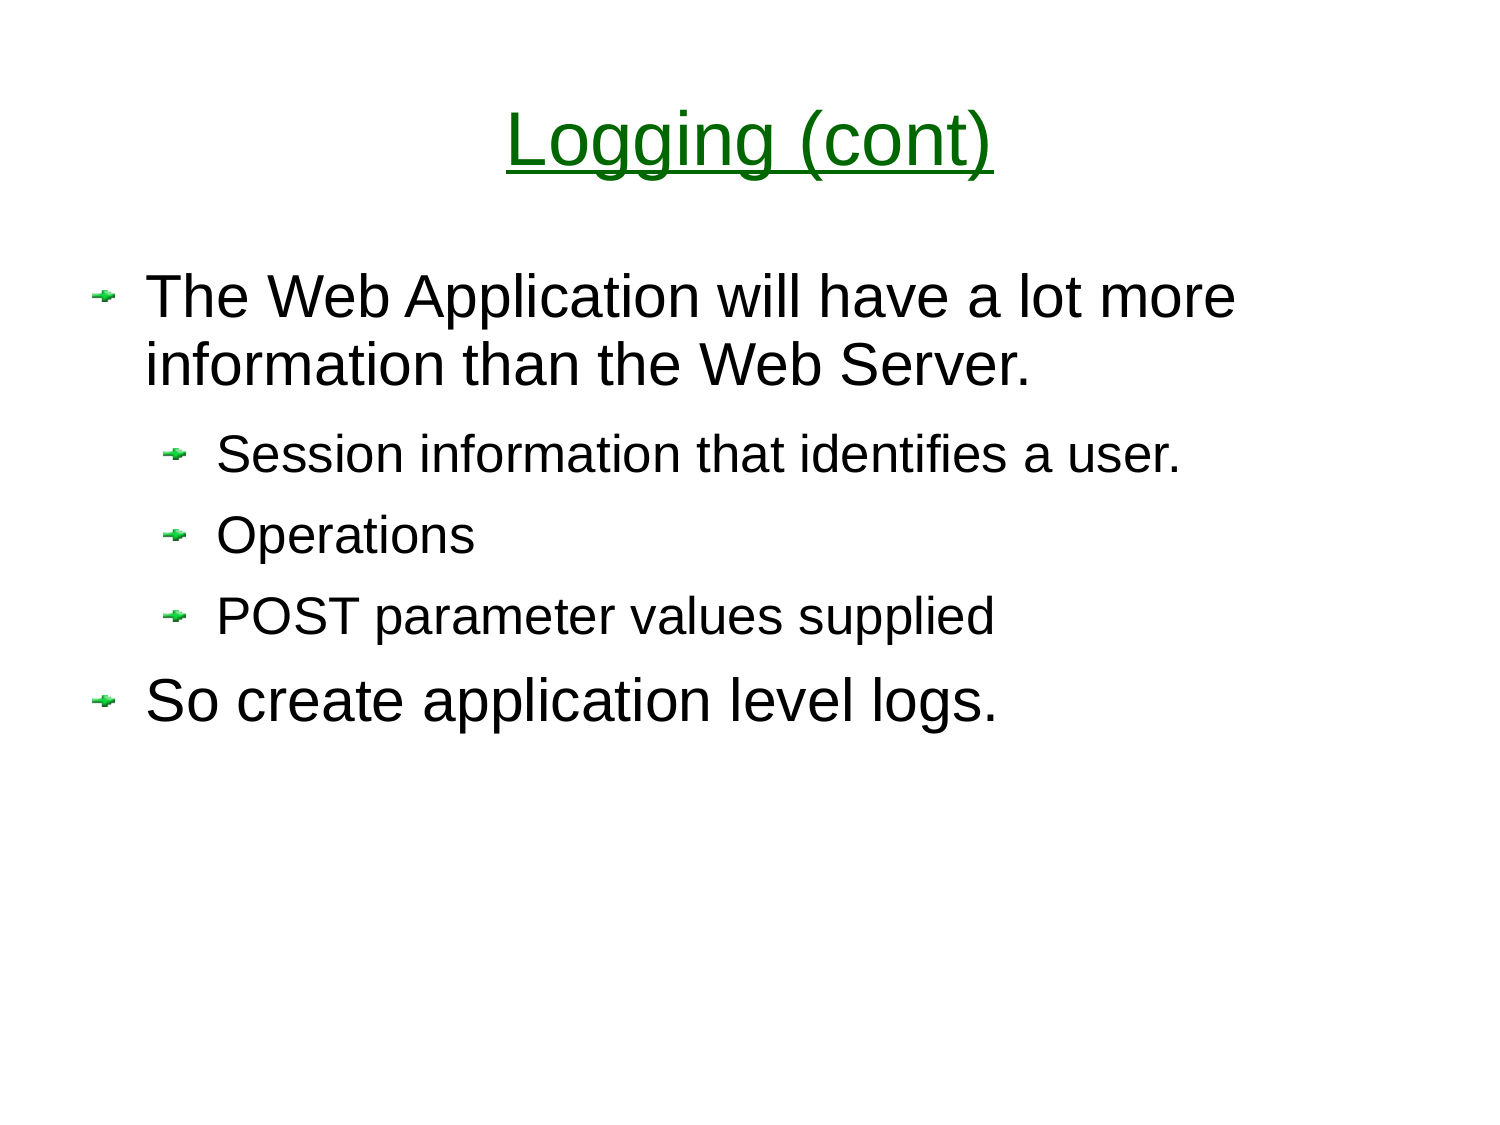

# Logging (cont)
The Web Application will have a lot more information than the Web Server.
Session information that identifies a user.
Operations
POST parameter values supplied
So create application level logs.